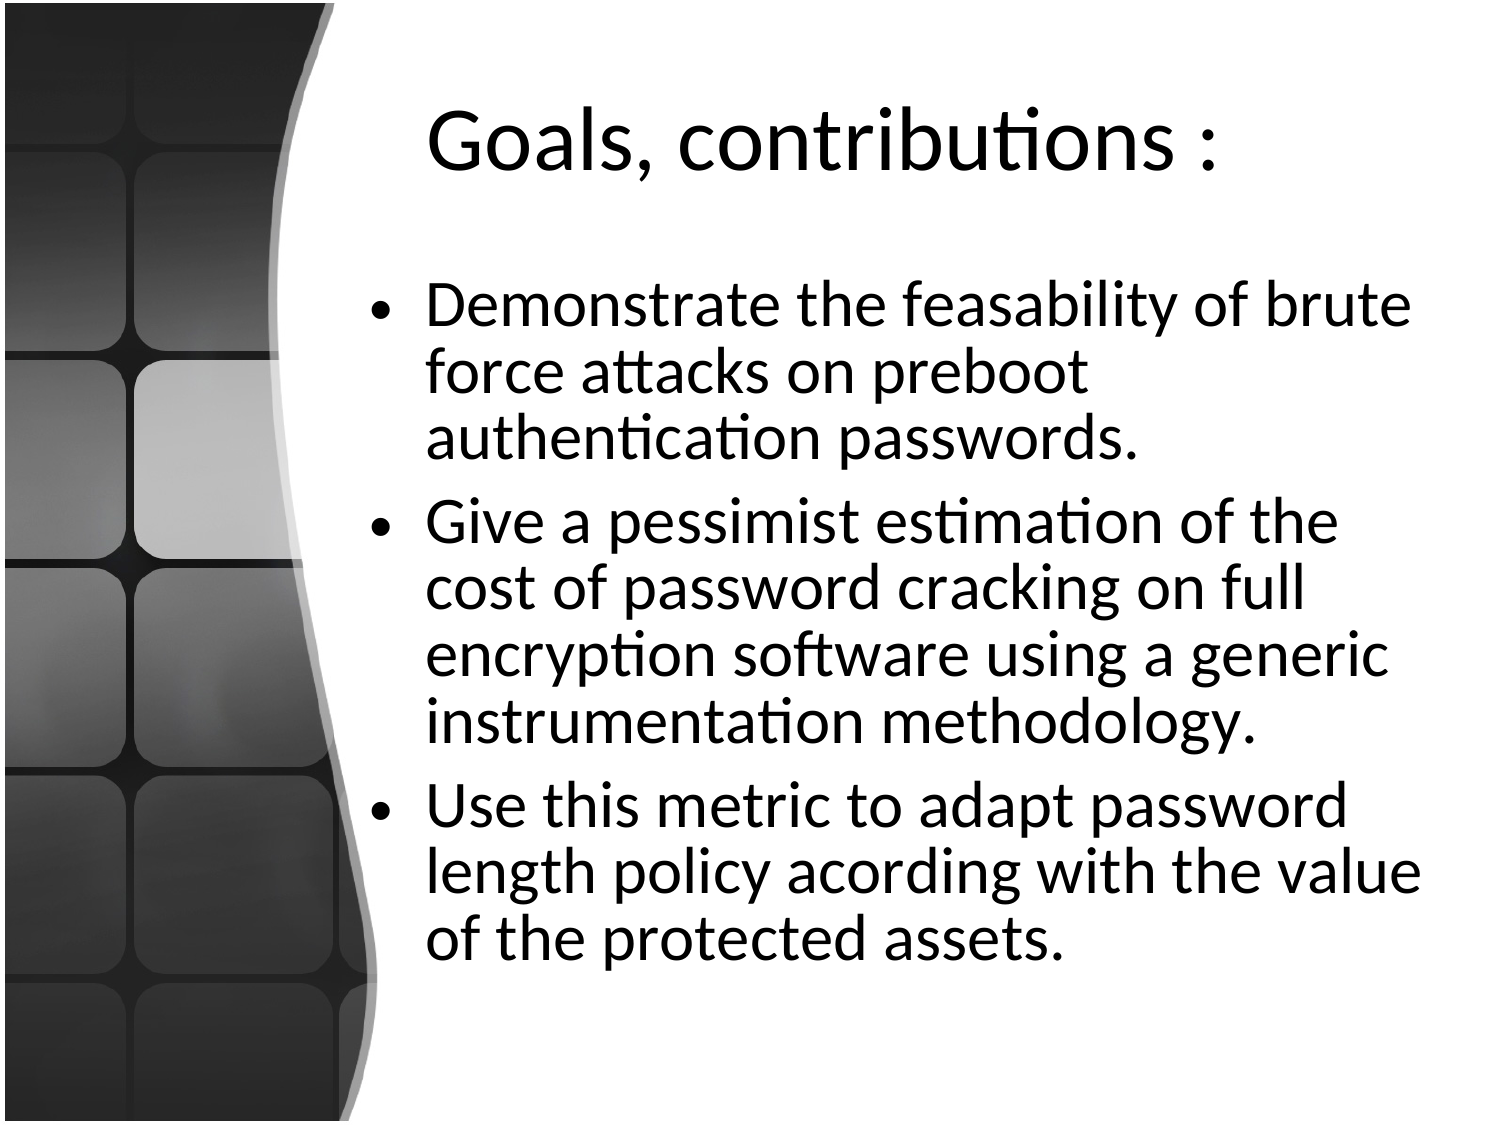

# Goals, contributions :
Demonstrate the feasability of brute force attacks on preboot authentication passwords.
Give a pessimist estimation of the cost of password cracking on full encryption software using a generic instrumentation methodology.
Use this metric to adapt password length policy acording with the value of the protected assets.